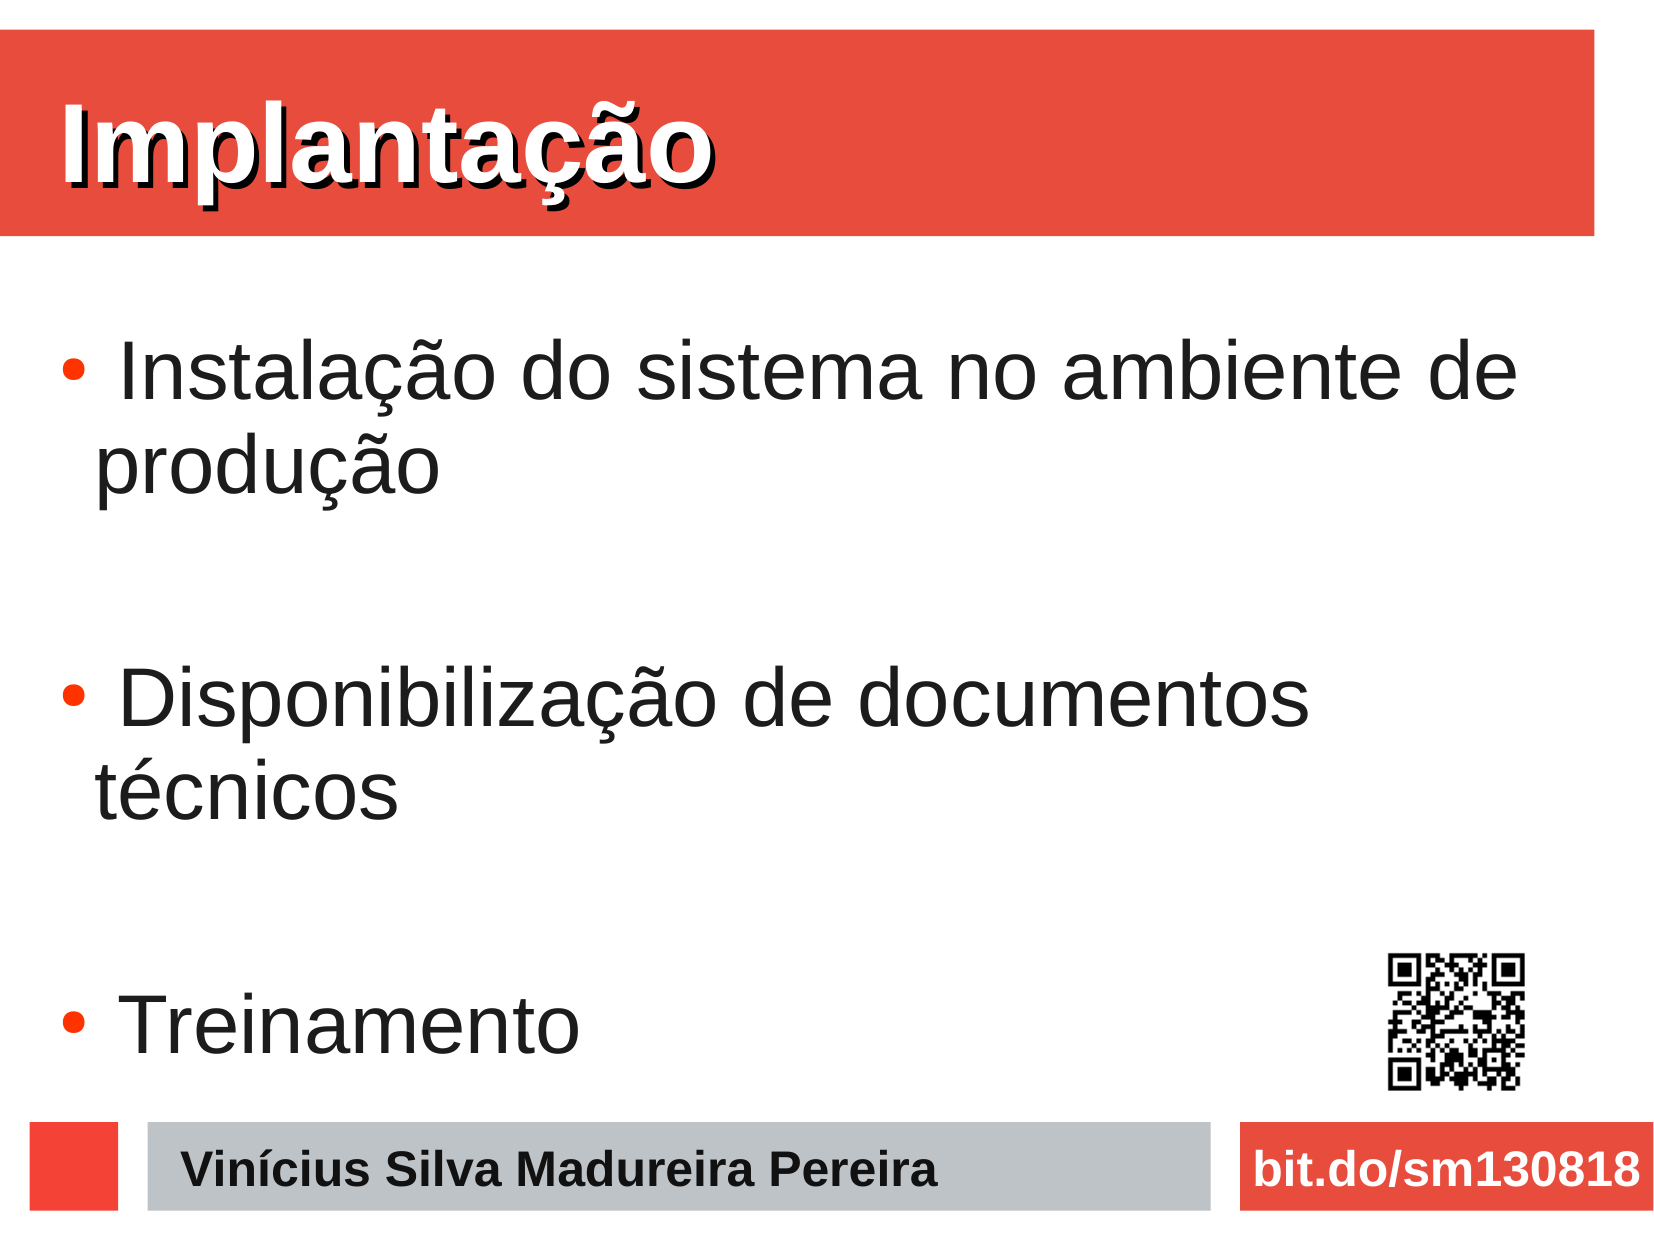

# Implantação
 Instalação do sistema no ambiente de produção
 Disponibilização de documentos técnicos
 Treinamento
Vinícius Silva Madureira Pereira
bit.do/sm130818